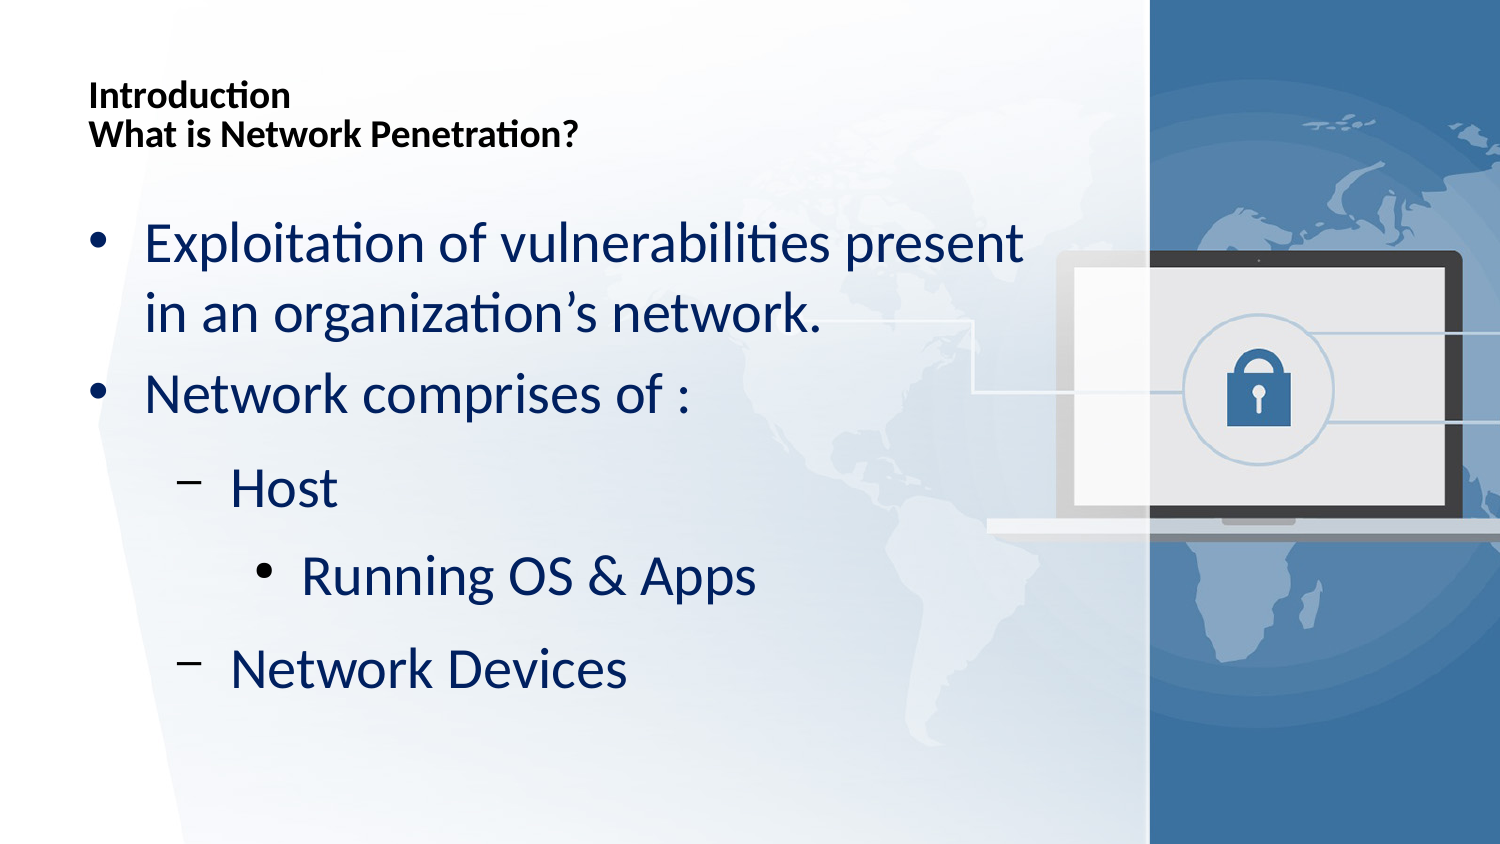

# Introduction What is Network Penetration?
Exploitation of vulnerabilities present in an organization’s network.
Network comprises of :
Host
Running OS & Apps
Network Devices